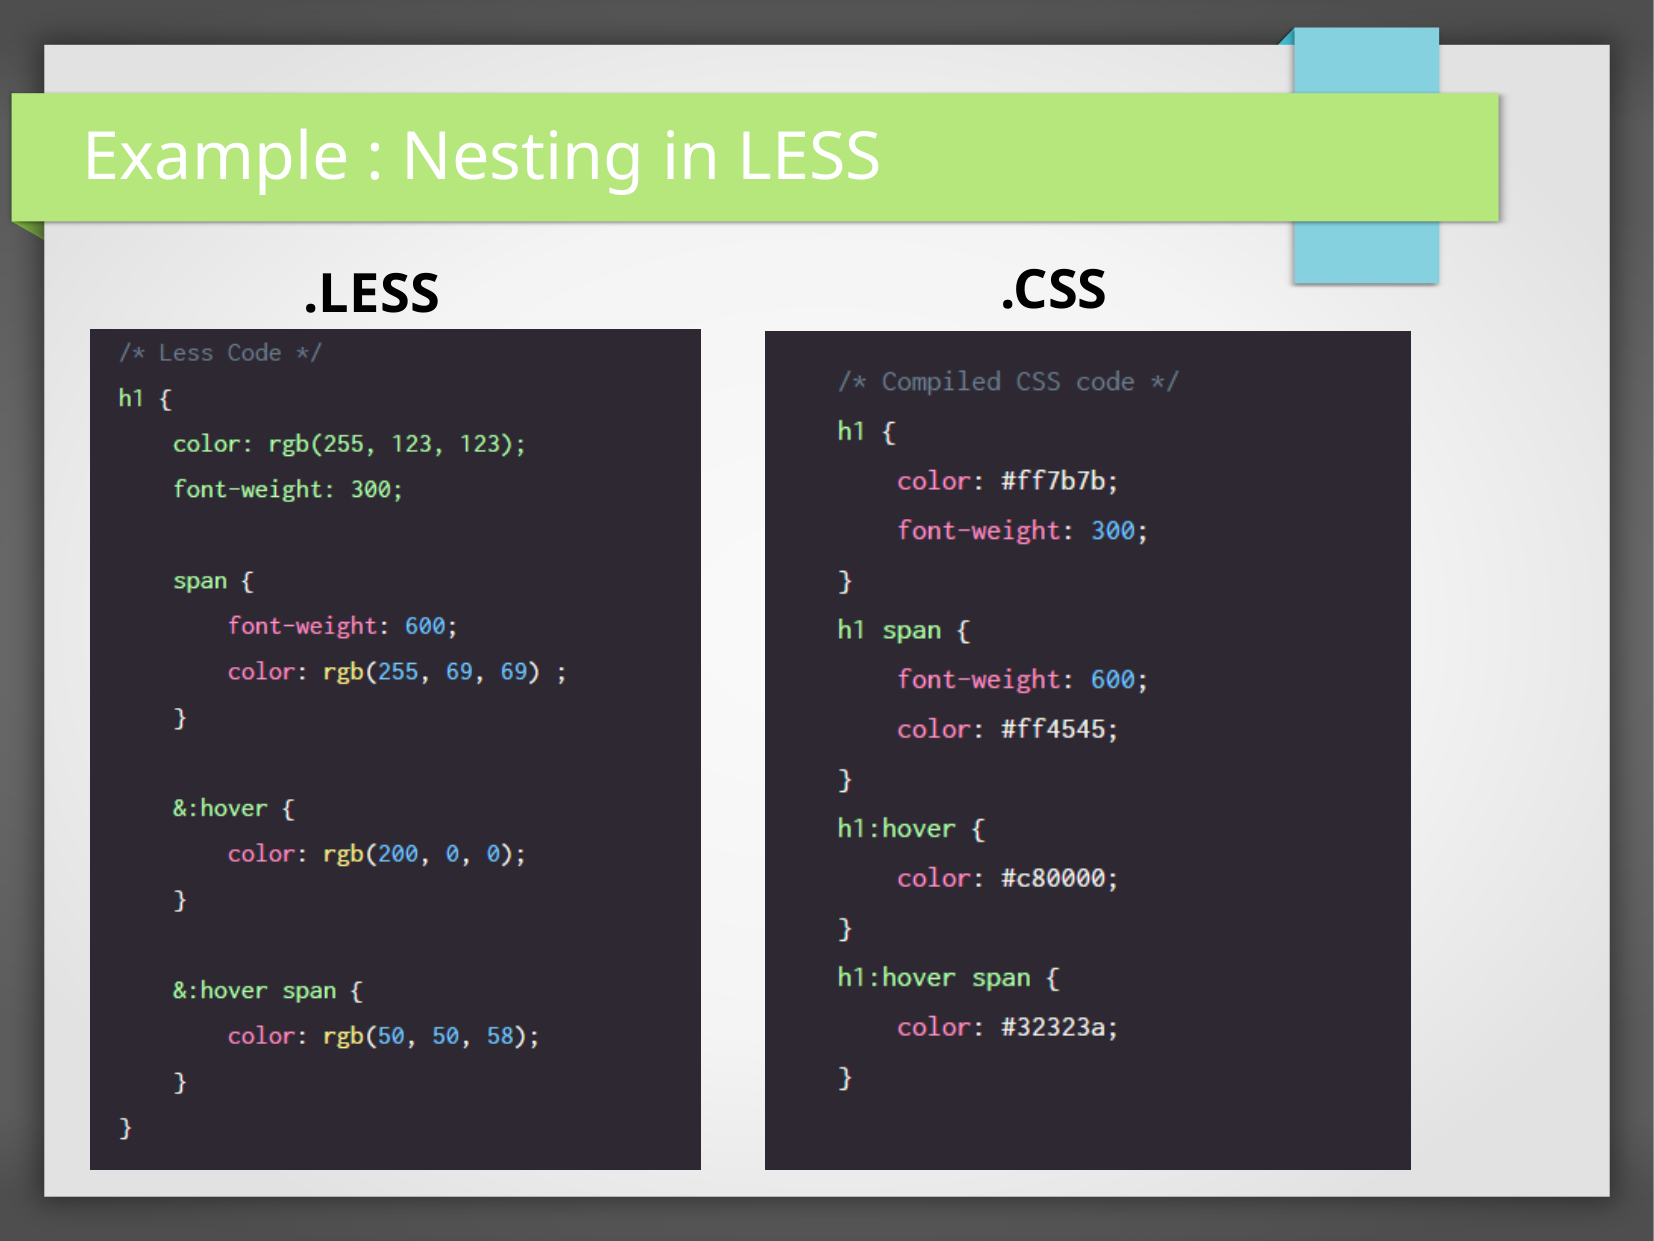

# Example : Nesting in LESS
.CSS
.LESS